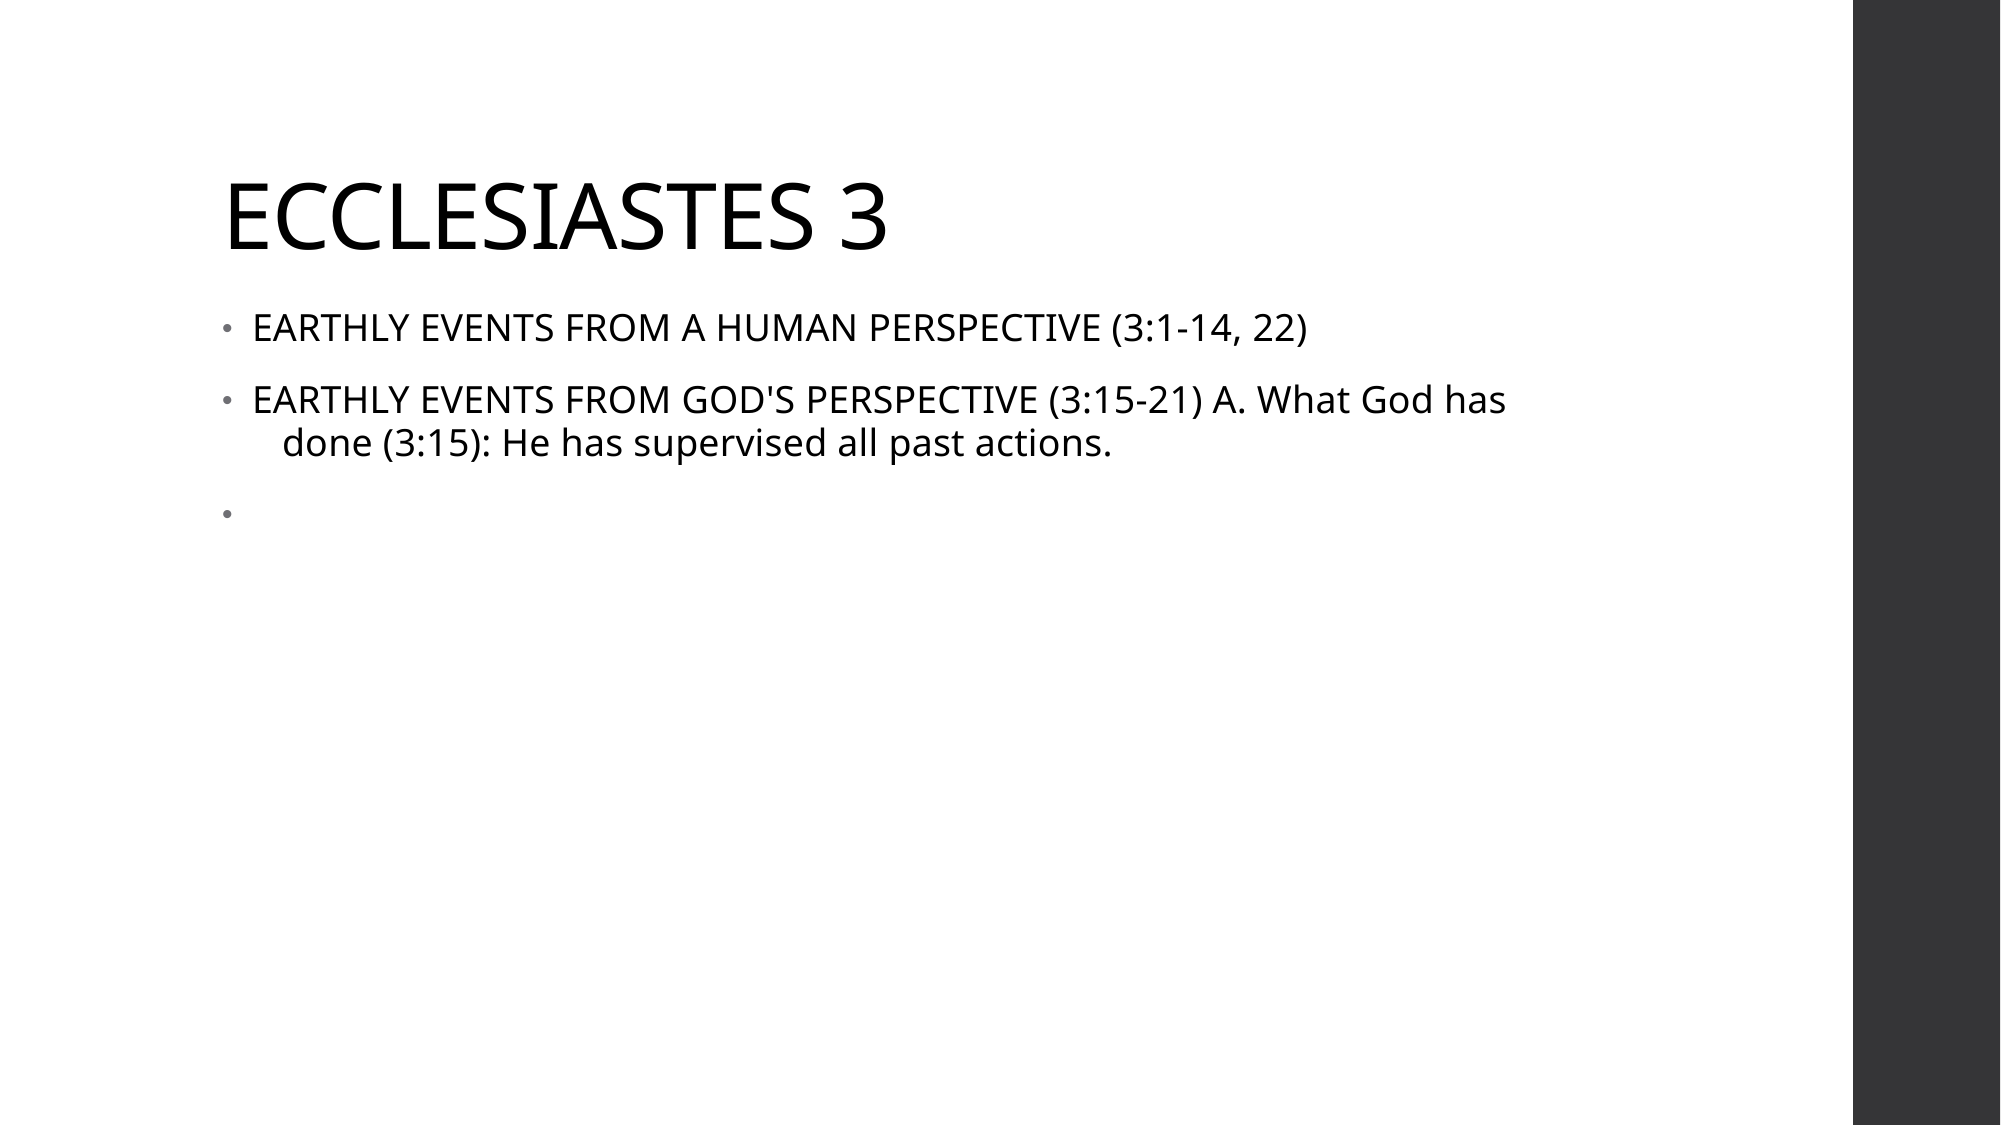

# ECCLESIASTES 3
EARTHLY EVENTS FROM A HUMAN PERSPECTIVE (3:1-14, 22)
EARTHLY EVENTS FROM GOD'S PERSPECTIVE (3:15-21) A. What God has done (3:15): He has supervised all past actions.